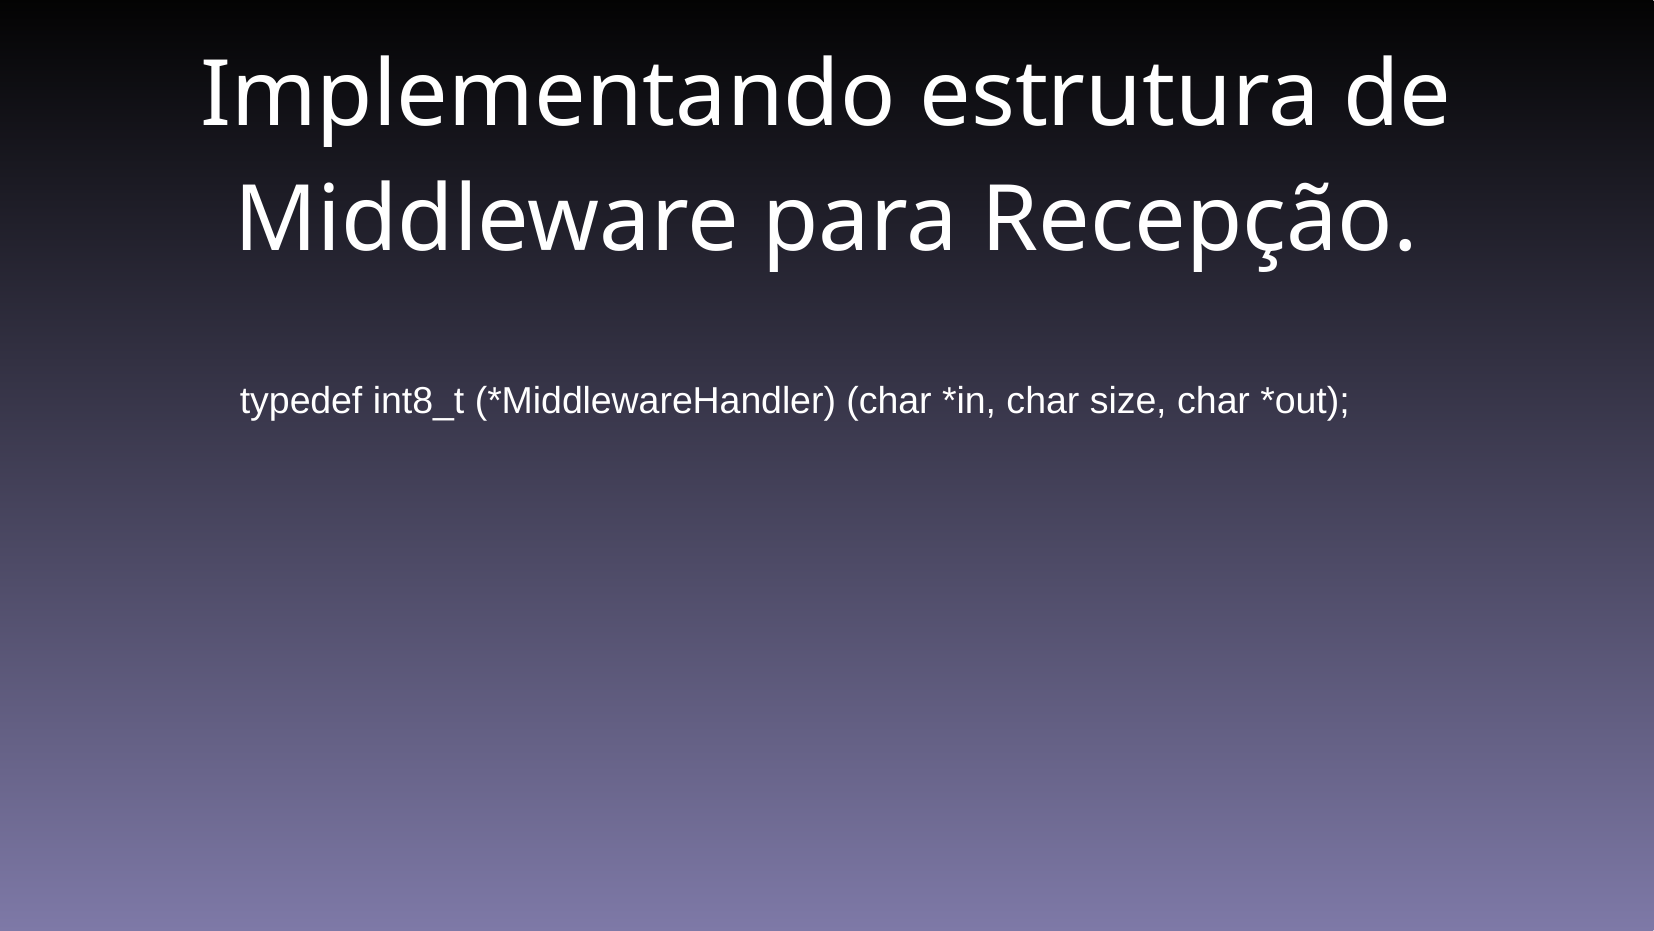

# Implementando estrutura de Middleware para Recepção.
typedef int8_t (*MiddlewareHandler) (char *in, char size, char *out);